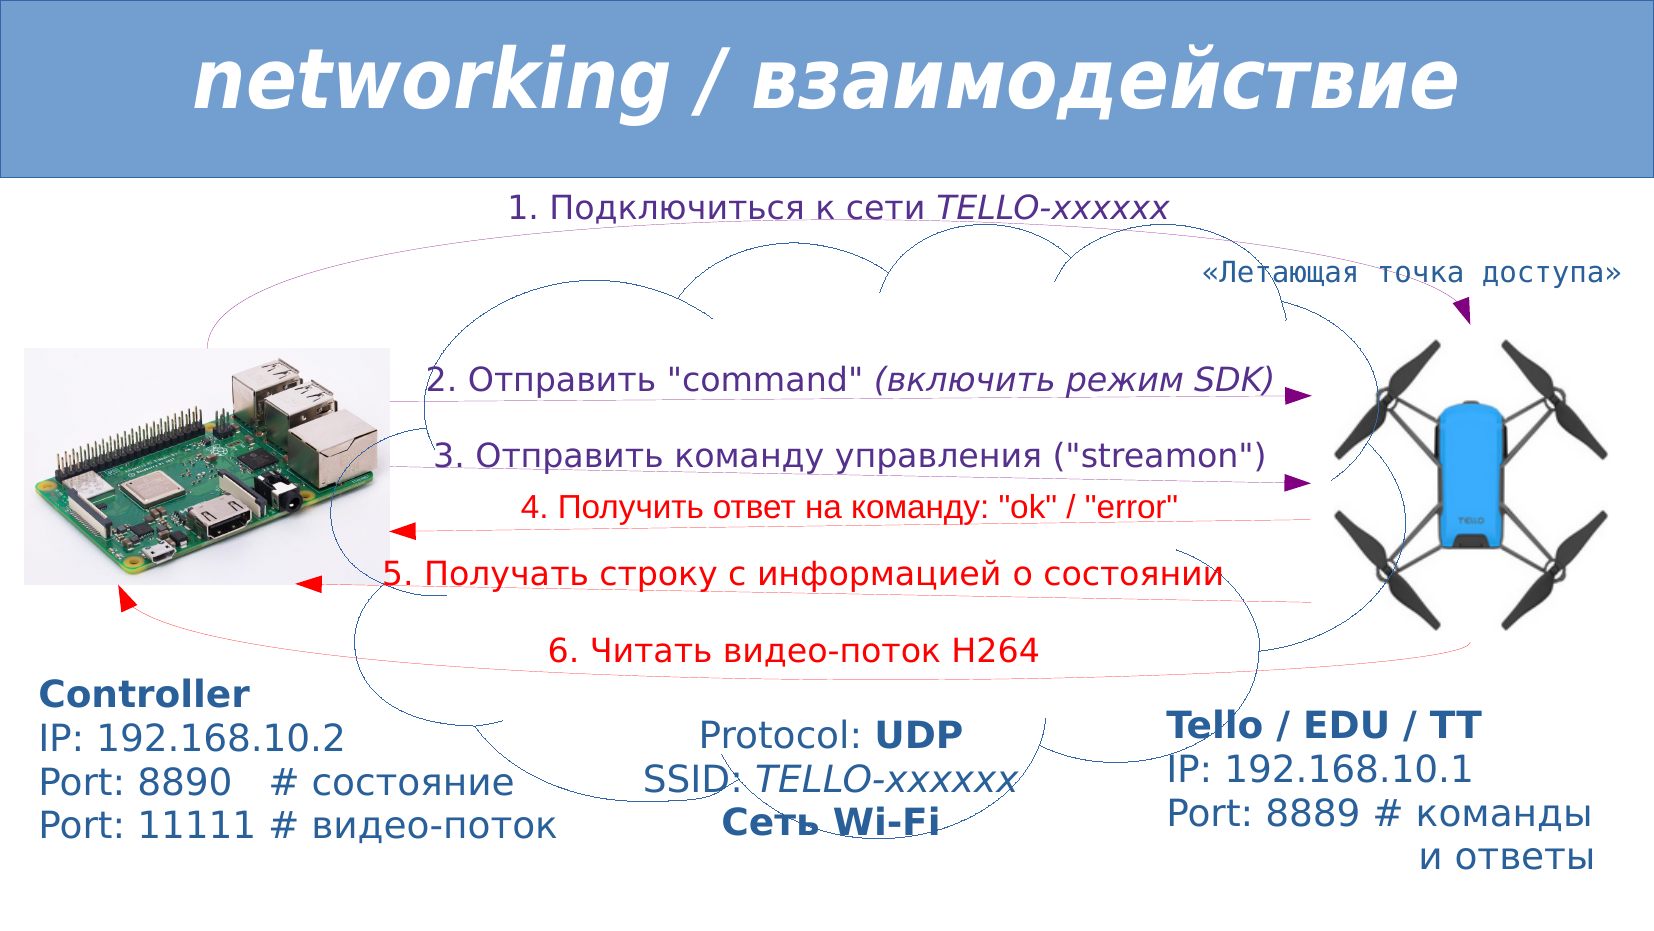

networking / взаимодействие
Protocol: UDP
SSID: TELLO-xxxxxx
Сеть Wi-Fi
«Летающая точка доступа»
Controller
IP: 192.168.10.2
Port: 8890 # состояние
Port: 11111 # видео-поток
Tello / EDU / TT
IP: 192.168.10.1
Port: 8889 # команды
 и ответы